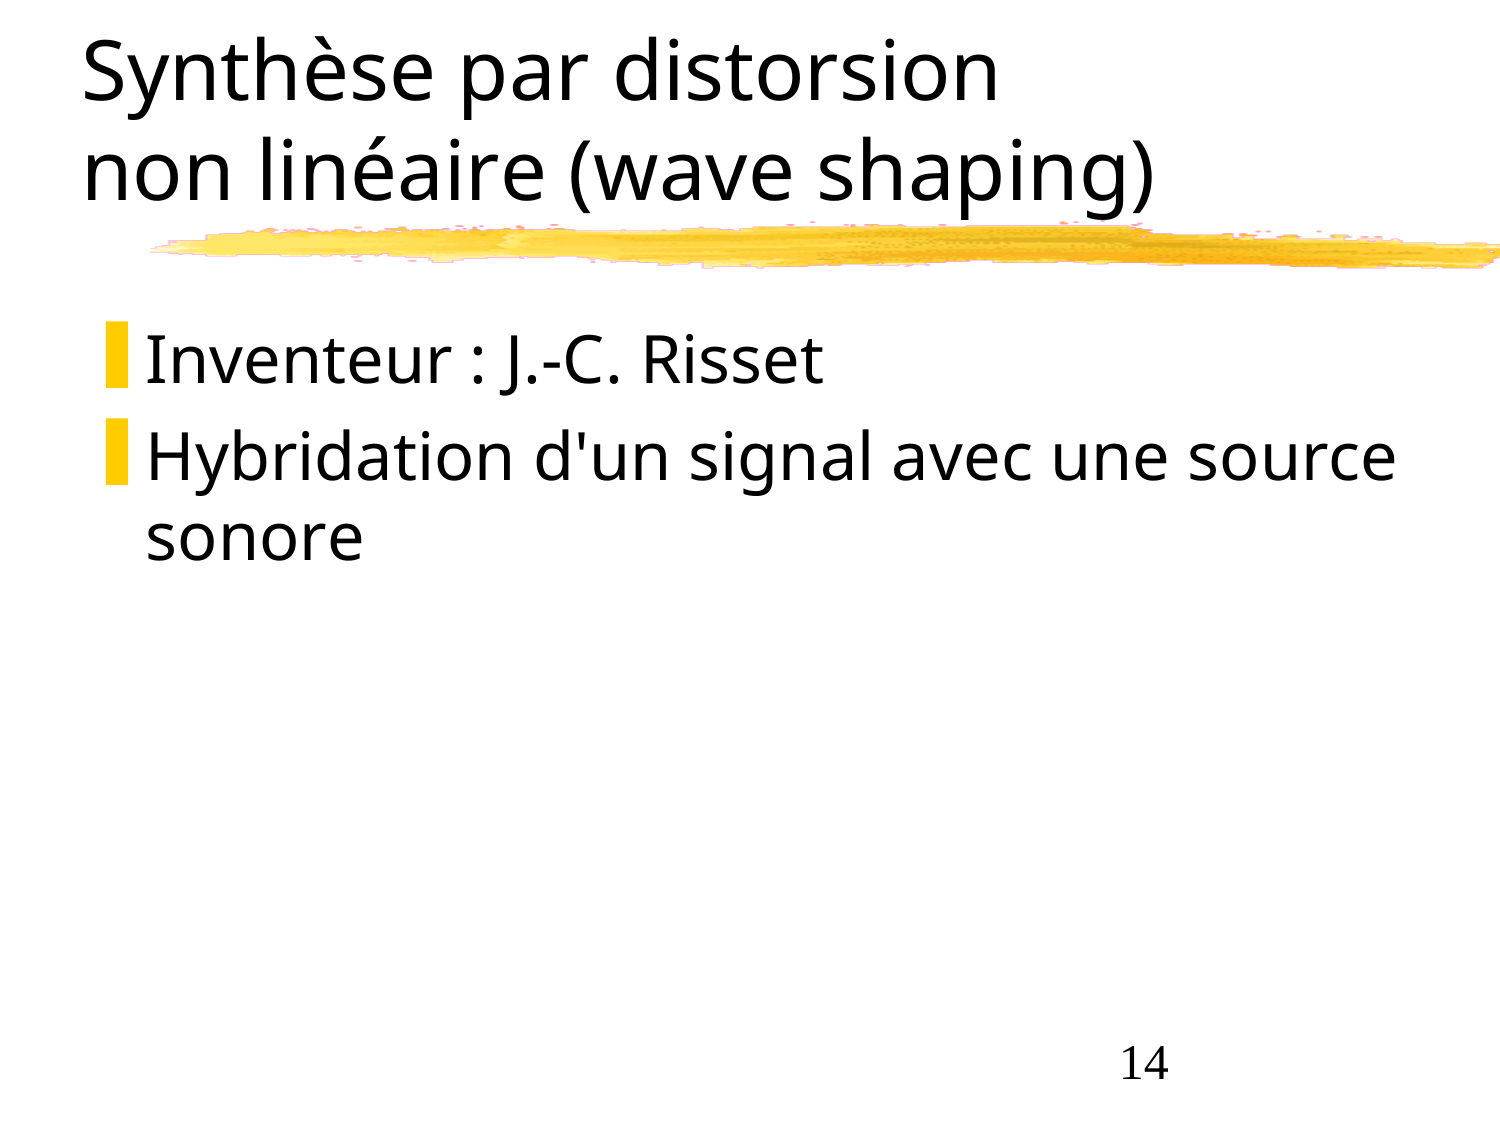

# Synthèse par distorsion non linéaire (wave shaping)
Inventeur : J.-C. Risset
Hybridation d'un signal avec une source sonore
14